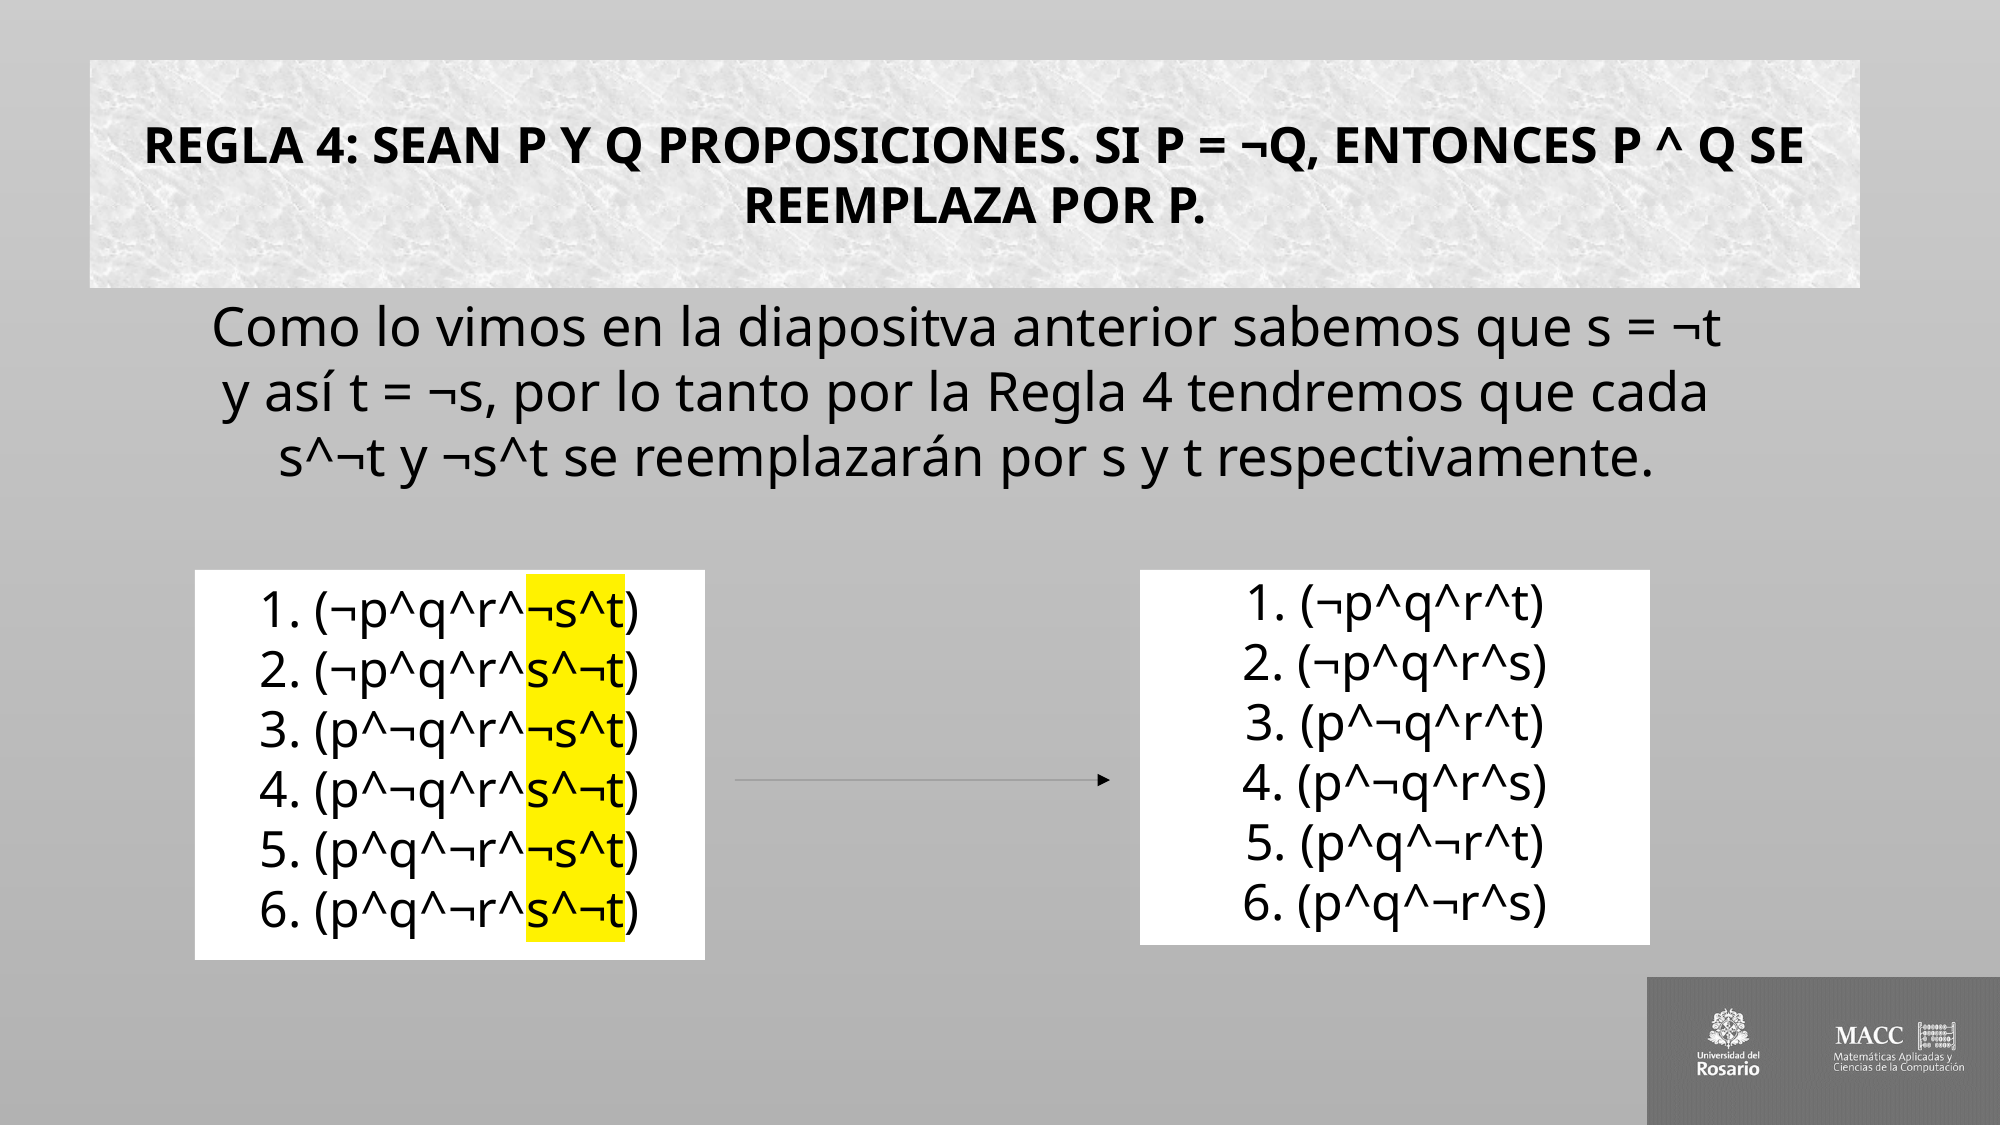

REGLA 4: SEAN P Y Q PROPOSICIONES. SI P = ¬Q, ENTONCES P ^ Q SE REEMPLAZA POR P.
Como lo vimos en la diapositva anterior sabemos que s = ¬t y así t = ¬s, por lo tanto por la Regla 4 tendremos que cada s^¬t y ¬s^t se reemplazarán por s y t respectivamente.
1. (¬p^q^r^¬s^t)
2. (¬p^q^r^s^¬t)
3. (p^¬q^r^¬s^t)
4. (p^¬q^r^s^¬t)
5. (p^q^¬r^¬s^t)
6. (p^q^¬r^s^¬t)
1. (¬p^q^r^t)
2. (¬p^q^r^s)
3. (p^¬q^r^t)
4. (p^¬q^r^s)
5. (p^q^¬r^t)
6. (p^q^¬r^s)